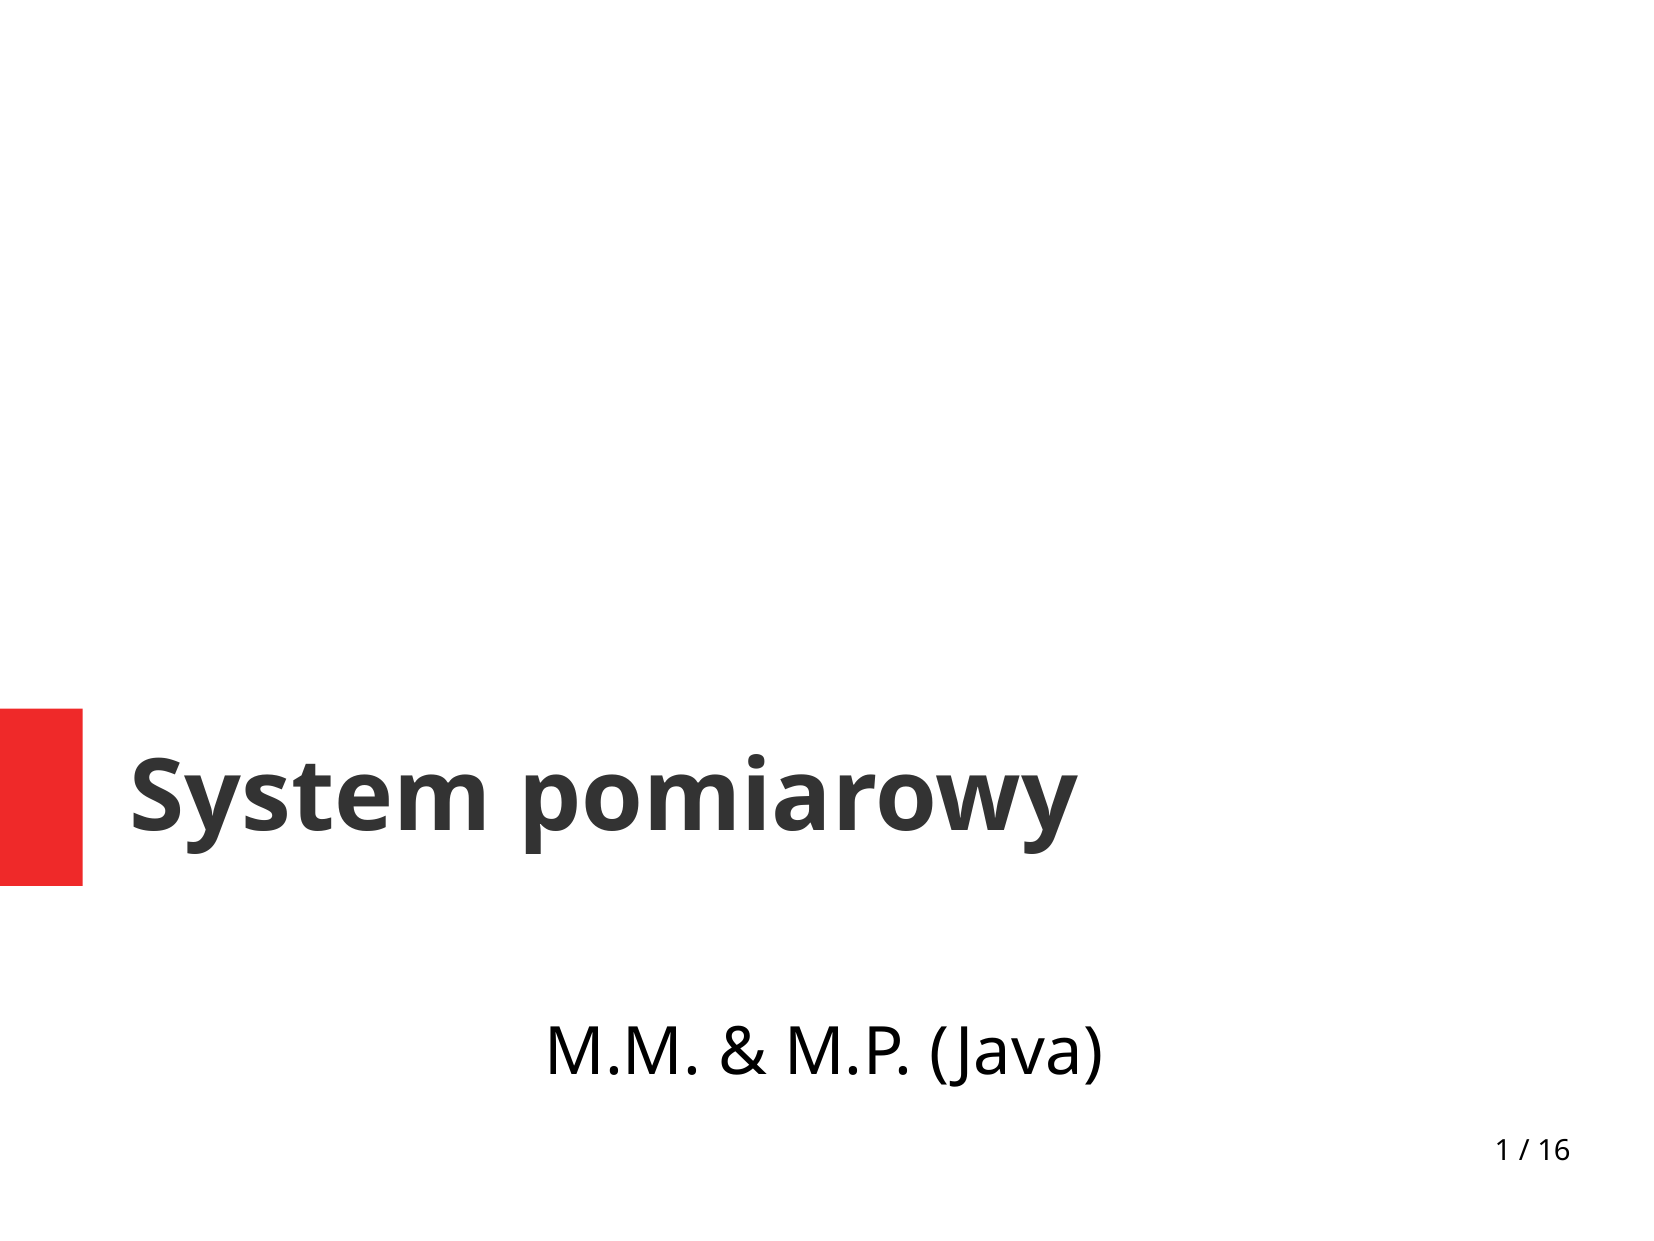

# System pomiarowy
M.M. & M.P. (Java)
1